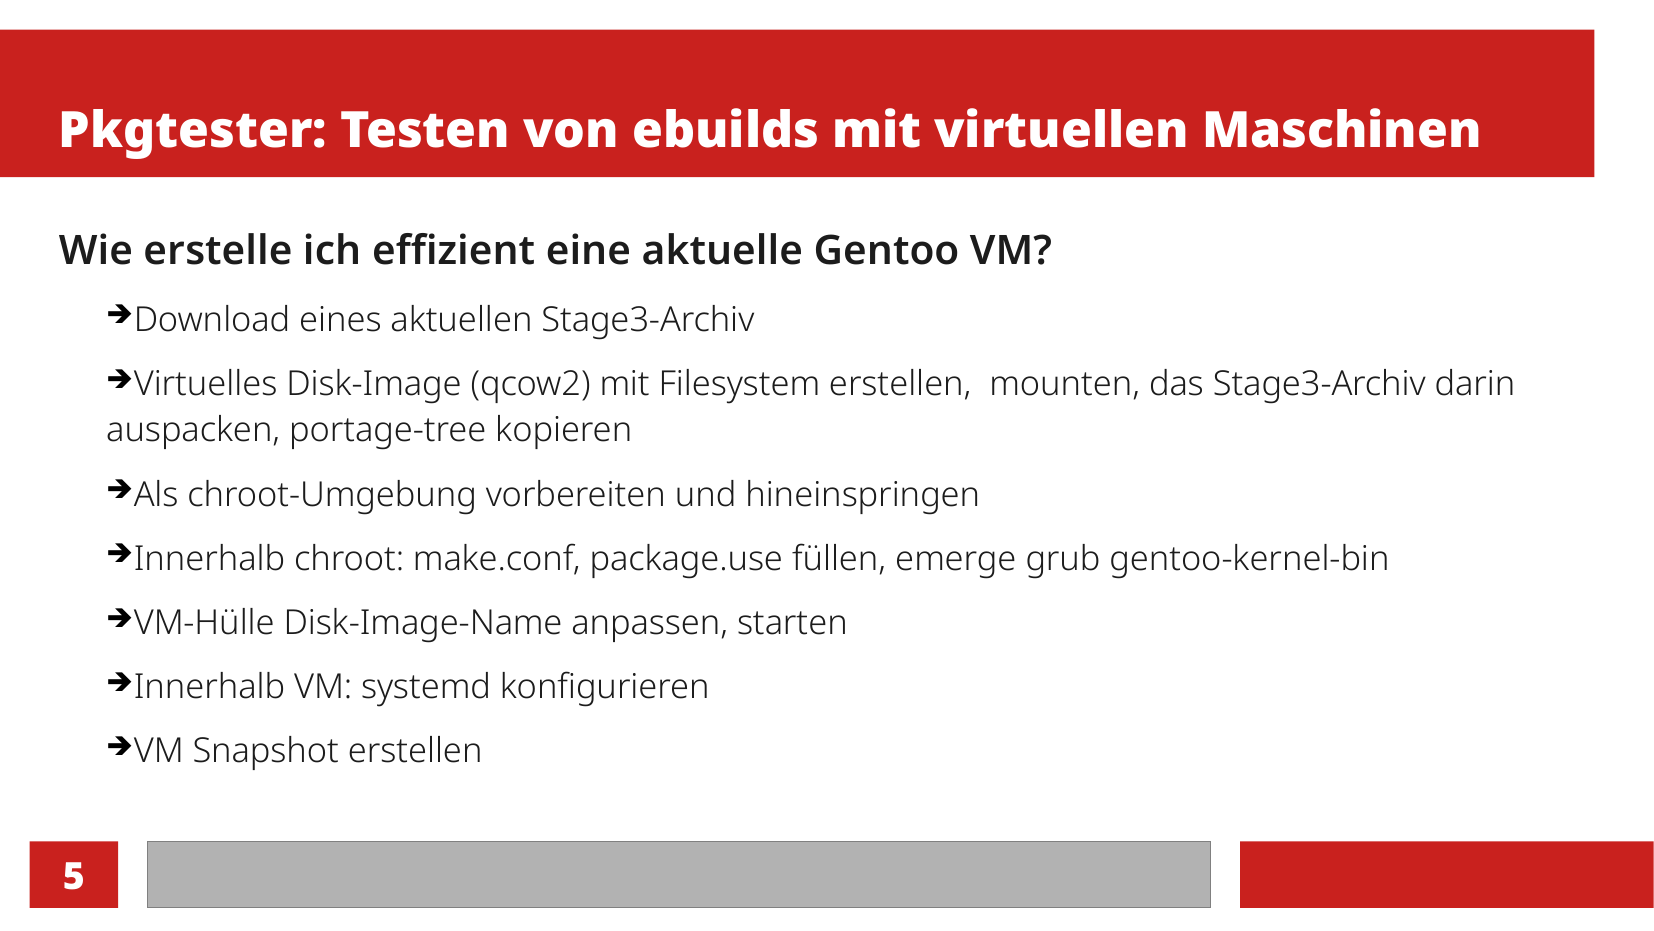

# Pkgtester: Testen von ebuilds mit virtuellen Maschinen
Wie erstelle ich effizient eine aktuelle Gentoo VM?
Download eines aktuellen Stage3-Archiv
Virtuelles Disk-Image (qcow2) mit Filesystem erstellen, mounten, das Stage3-Archiv darin auspacken, portage-tree kopieren
Als chroot-Umgebung vorbereiten und hineinspringen
Innerhalb chroot: make.conf, package.use füllen, emerge grub gentoo-kernel-bin
VM-Hülle Disk-Image-Name anpassen, starten
Innerhalb VM: systemd konfigurieren
VM Snapshot erstellen
5